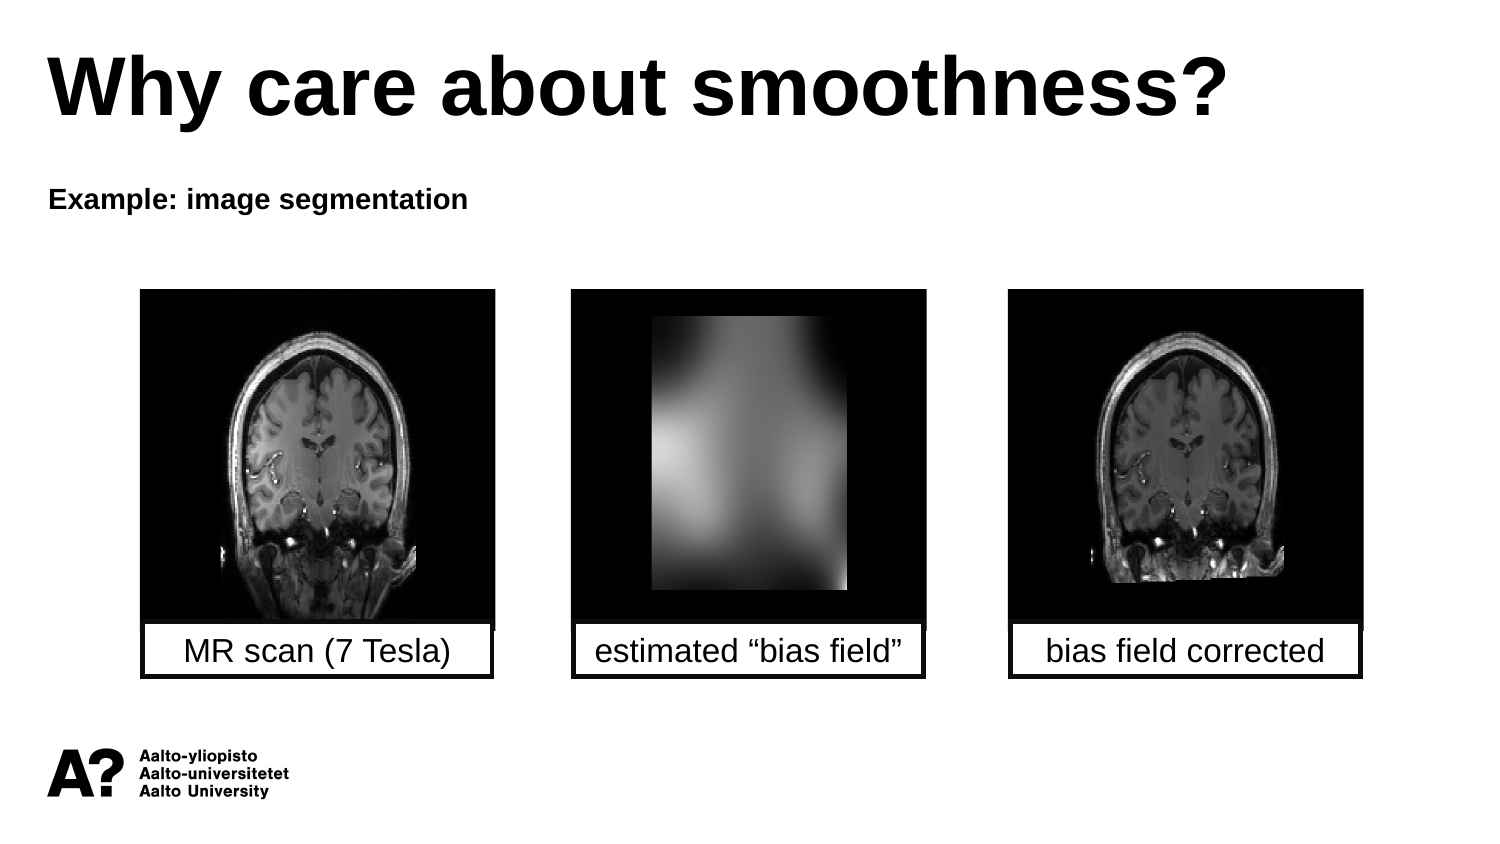

# Why care about smoothness?
Example: image segmentation
MR scan (7 Tesla)
estimated “bias field”
bias field corrected